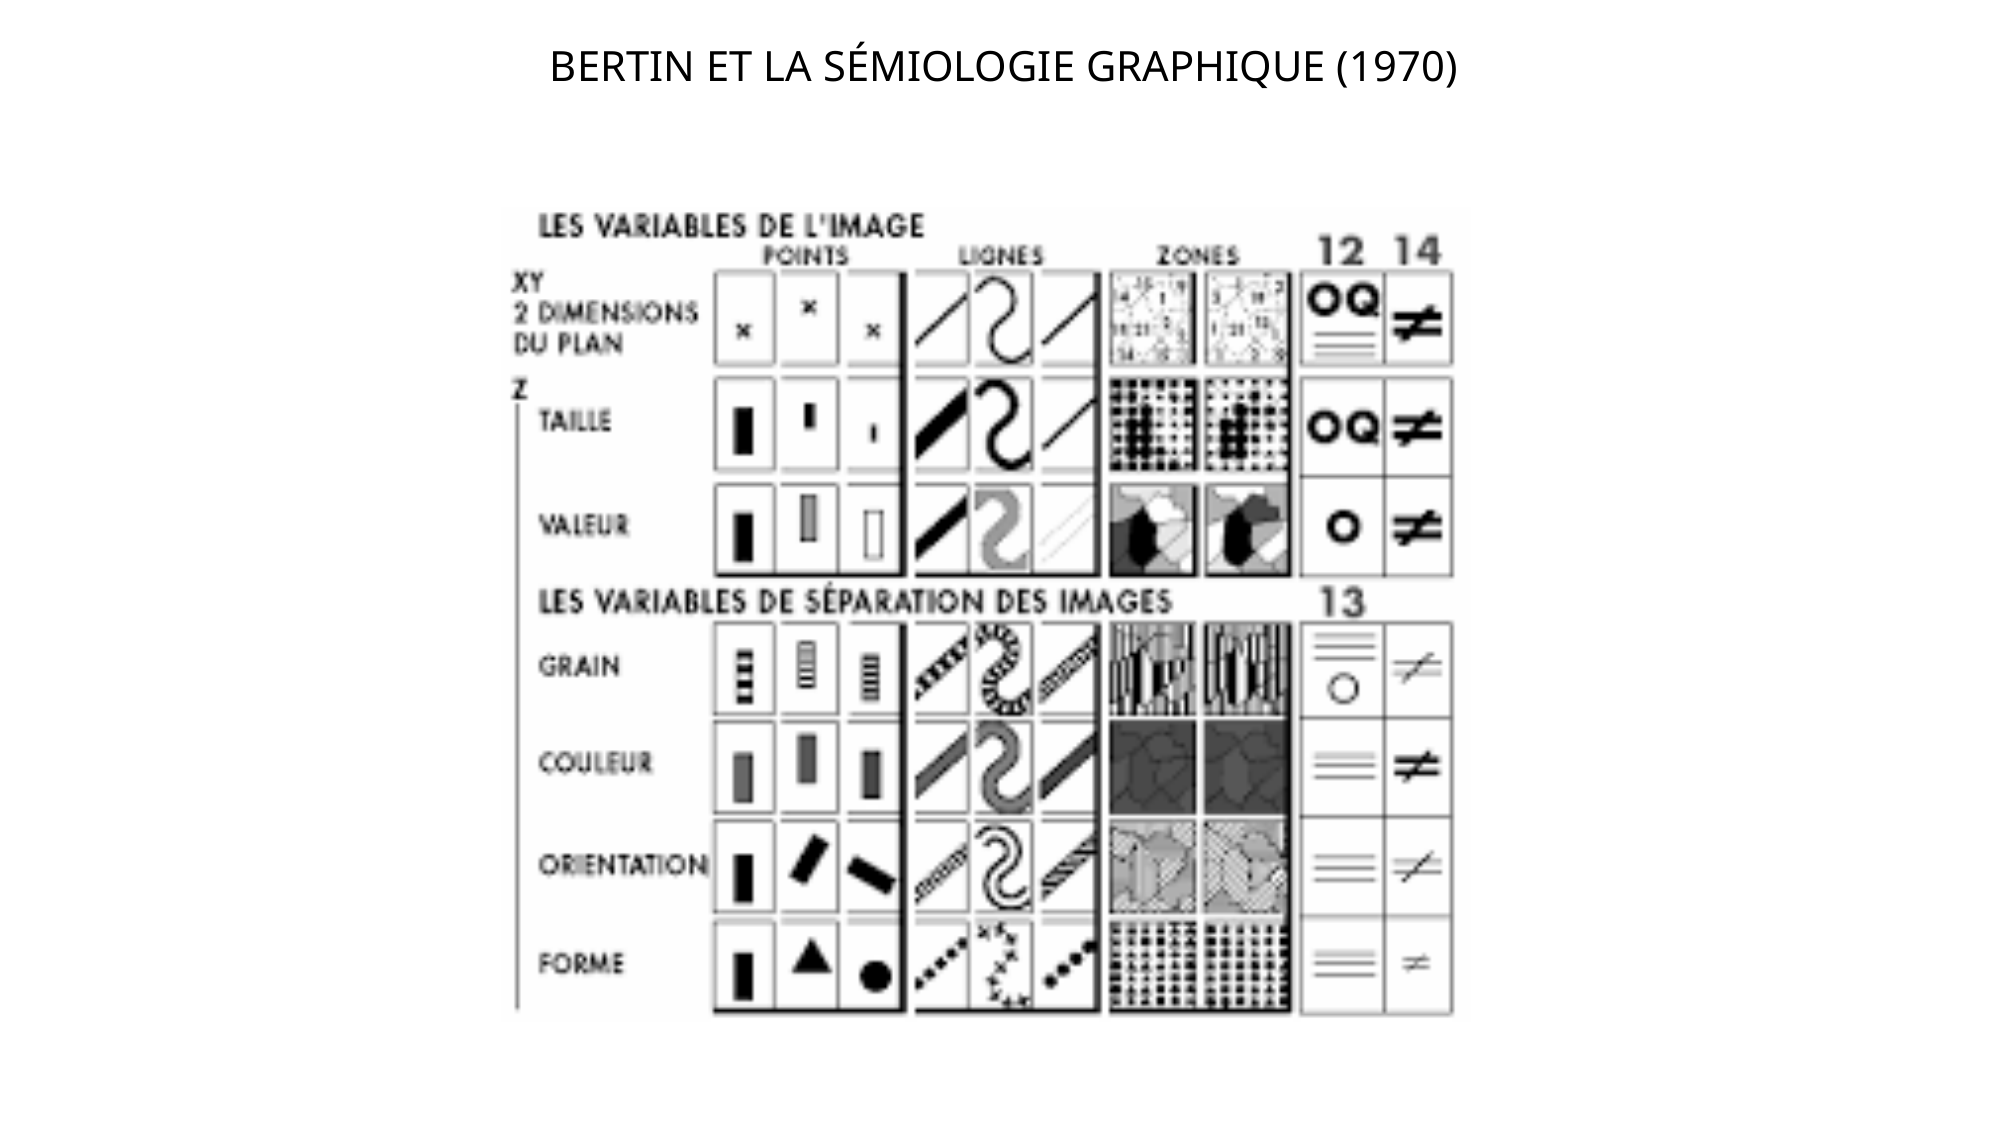

Bertin et la sémiologie graphique (1970)
bertin
Tufte